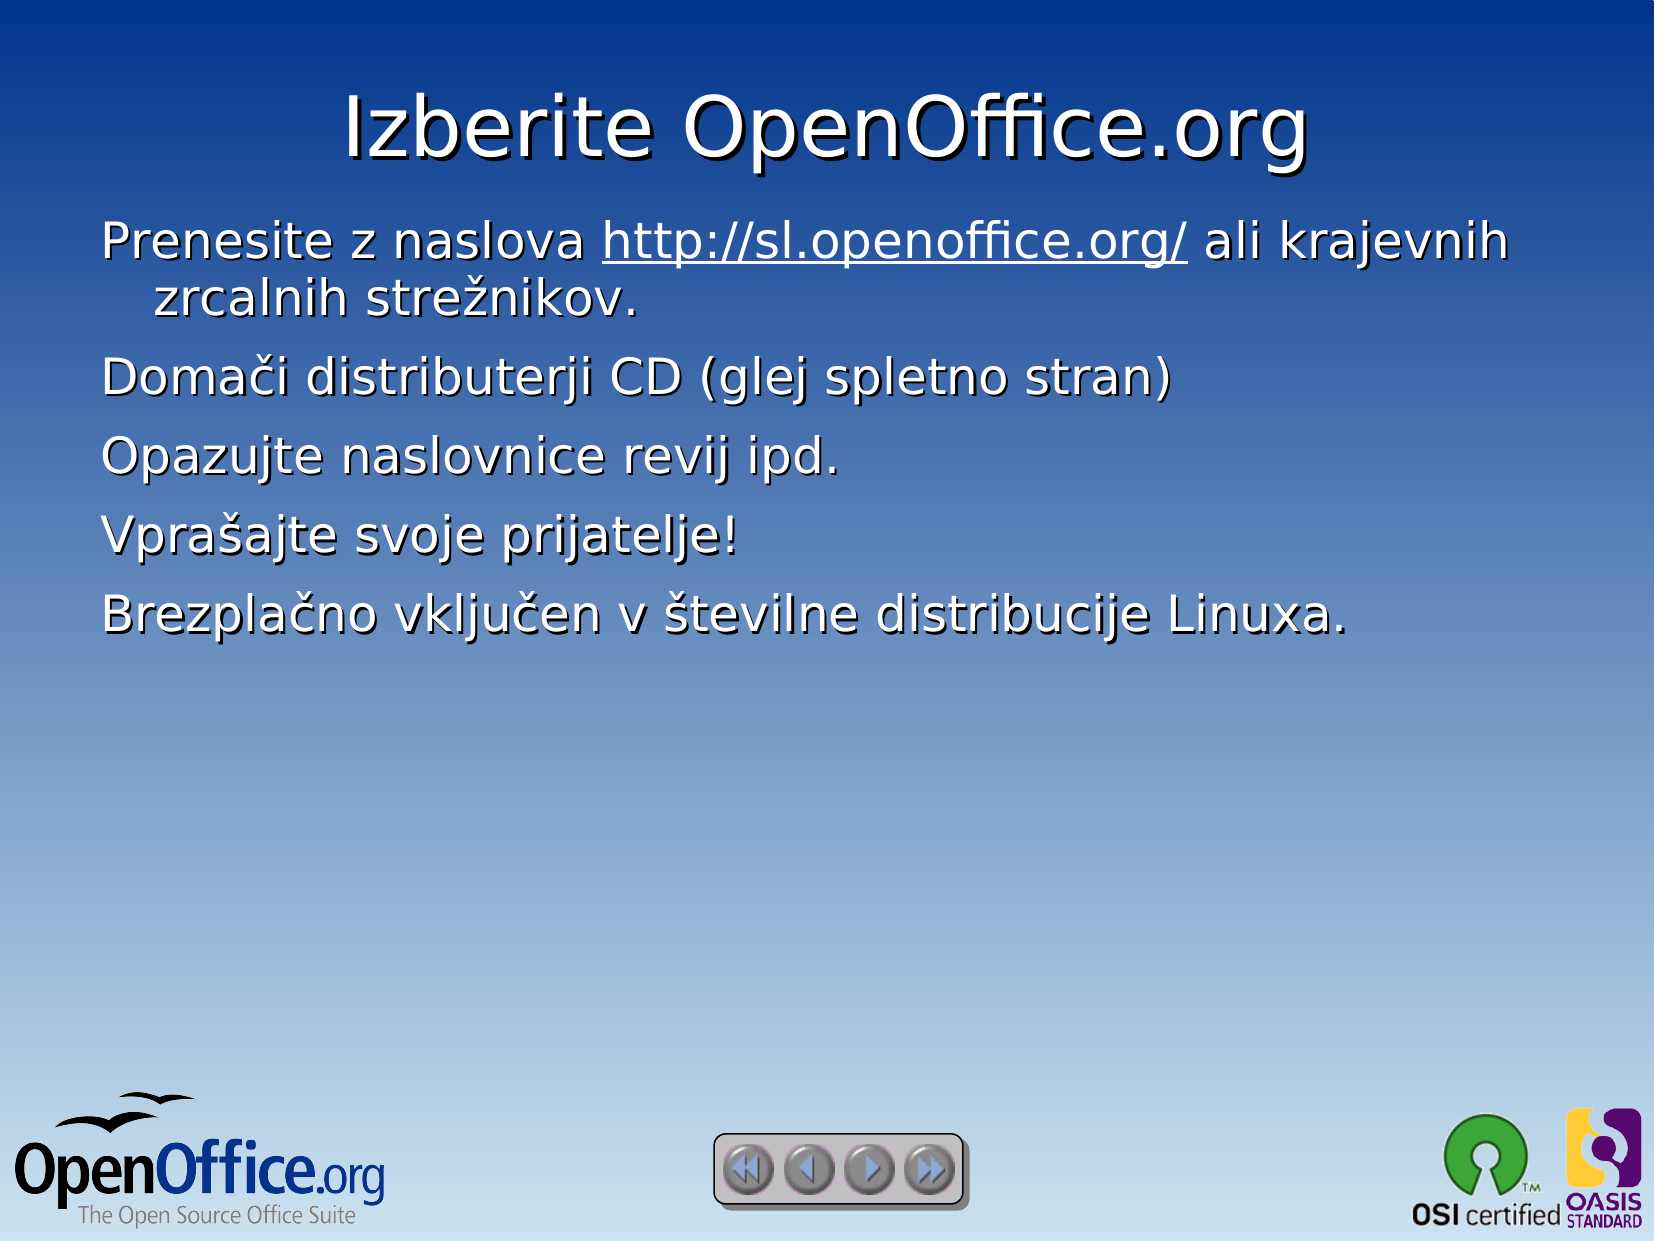

# Izberite OpenOffice.org
Prenesite z naslova http://sl.openoffice.org/ ali krajevnih zrcalnih strežnikov.
Domači distributerji CD (glej spletno stran)
Opazujte naslovnice revij ipd.
Vprašajte svoje prijatelje!
Brezplačno vključen v številne distribucije Linuxa.